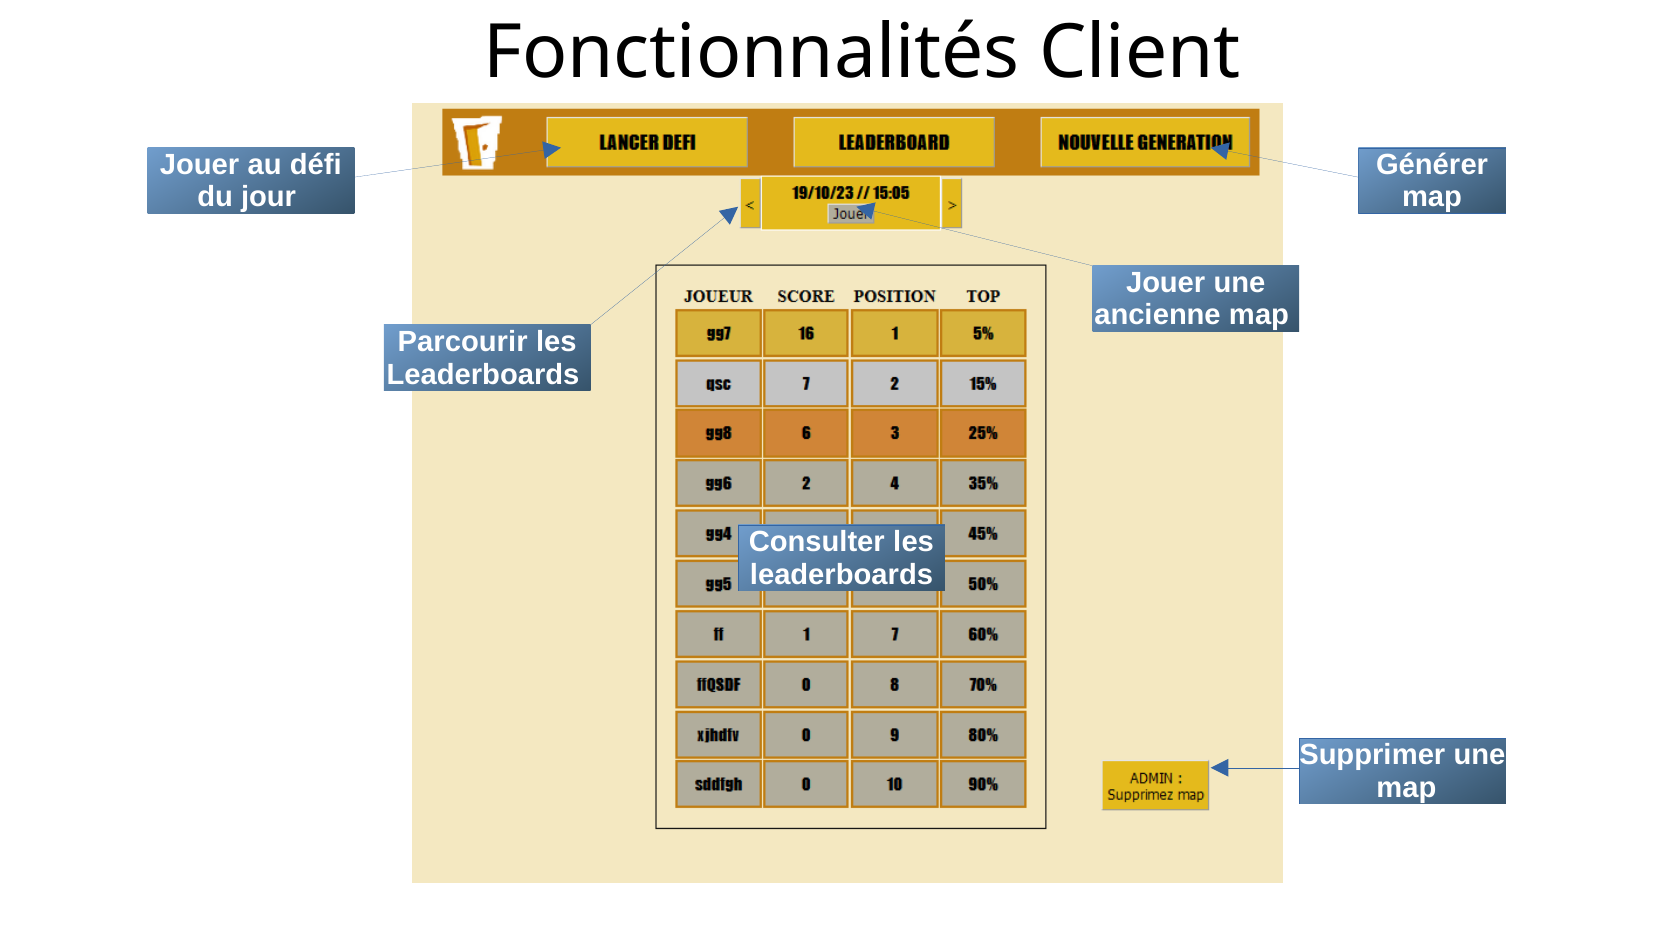

# Fonctionnalités Client
Jouer au défi du jour
Générer map
Jouer une ancienne map
Parcourir les Leaderboards
Consulter les leaderboards
Supprimer une map